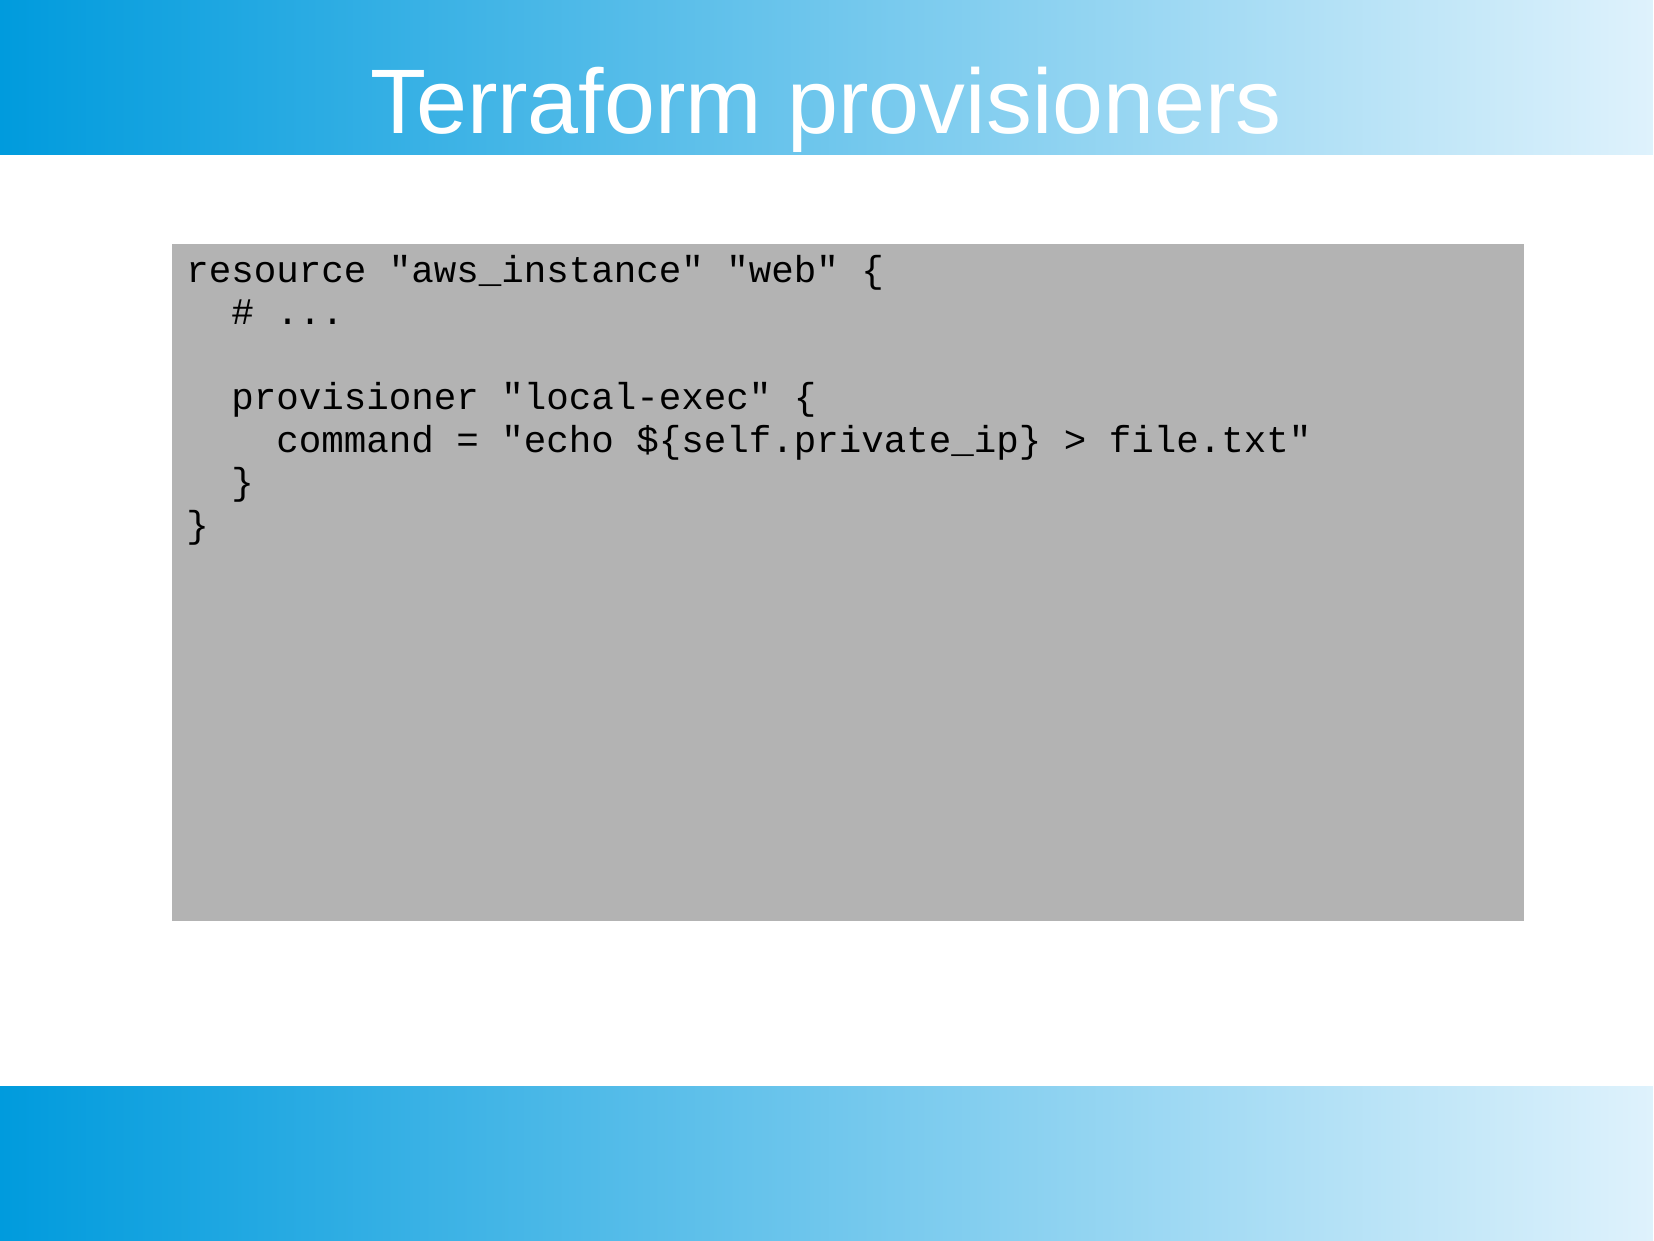

# Terraform provisioners
| resource "aws\_instance" "web" { # ... provisioner "local-exec" { command = "echo ${self.private\_ip} > file.txt" } } |
| --- |